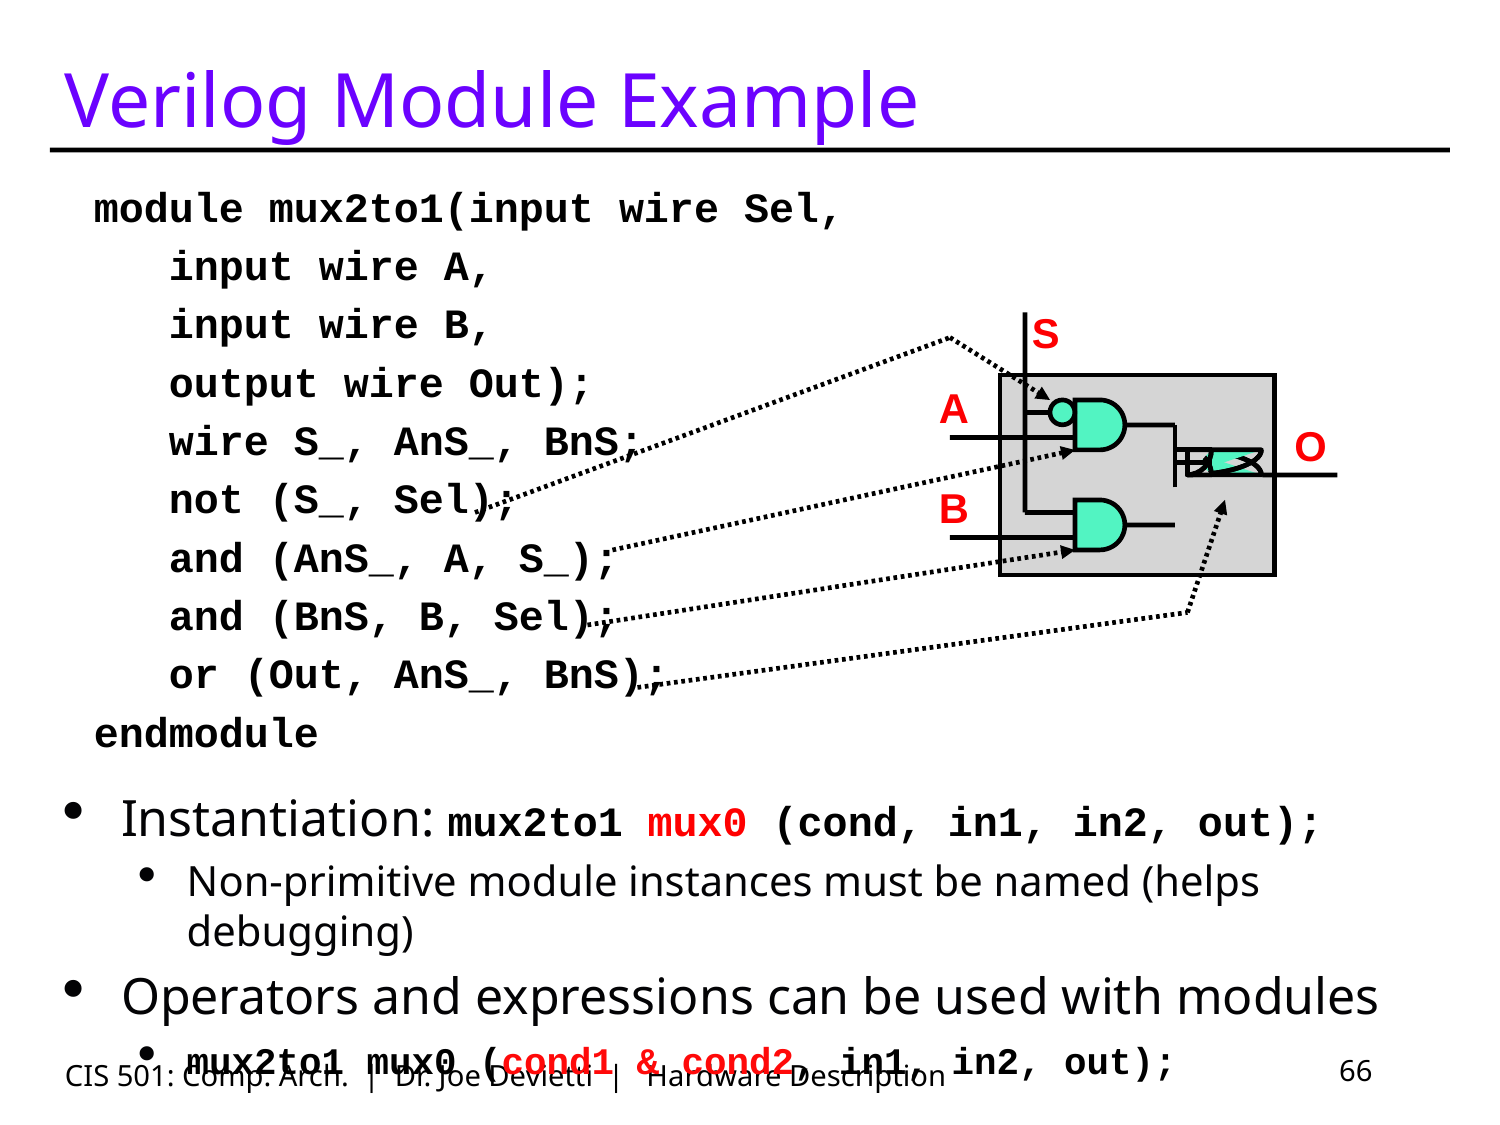

Verilog Module Example
module mux2to1(input wire Sel,
	input wire A,
	input wire B,
	output wire Out);
	wire S_, AnS_, BnS;
	not (S_, Sel);
	and (AnS_, A, S_);
	and (BnS, B, Sel);
	or (Out, AnS_, BnS);
endmodule
S
A
O
B
Instantiation: mux2to1 mux0 (cond, in1, in2, out);
Non-primitive module instances must be named (helps debugging)
Operators and expressions can be used with modules
﻿mux2to1 mux0 (cond1 & cond2, in1, in2, out);
CIS 501: Comp. Arch. | Dr. Joe Devietti | Hardware Description